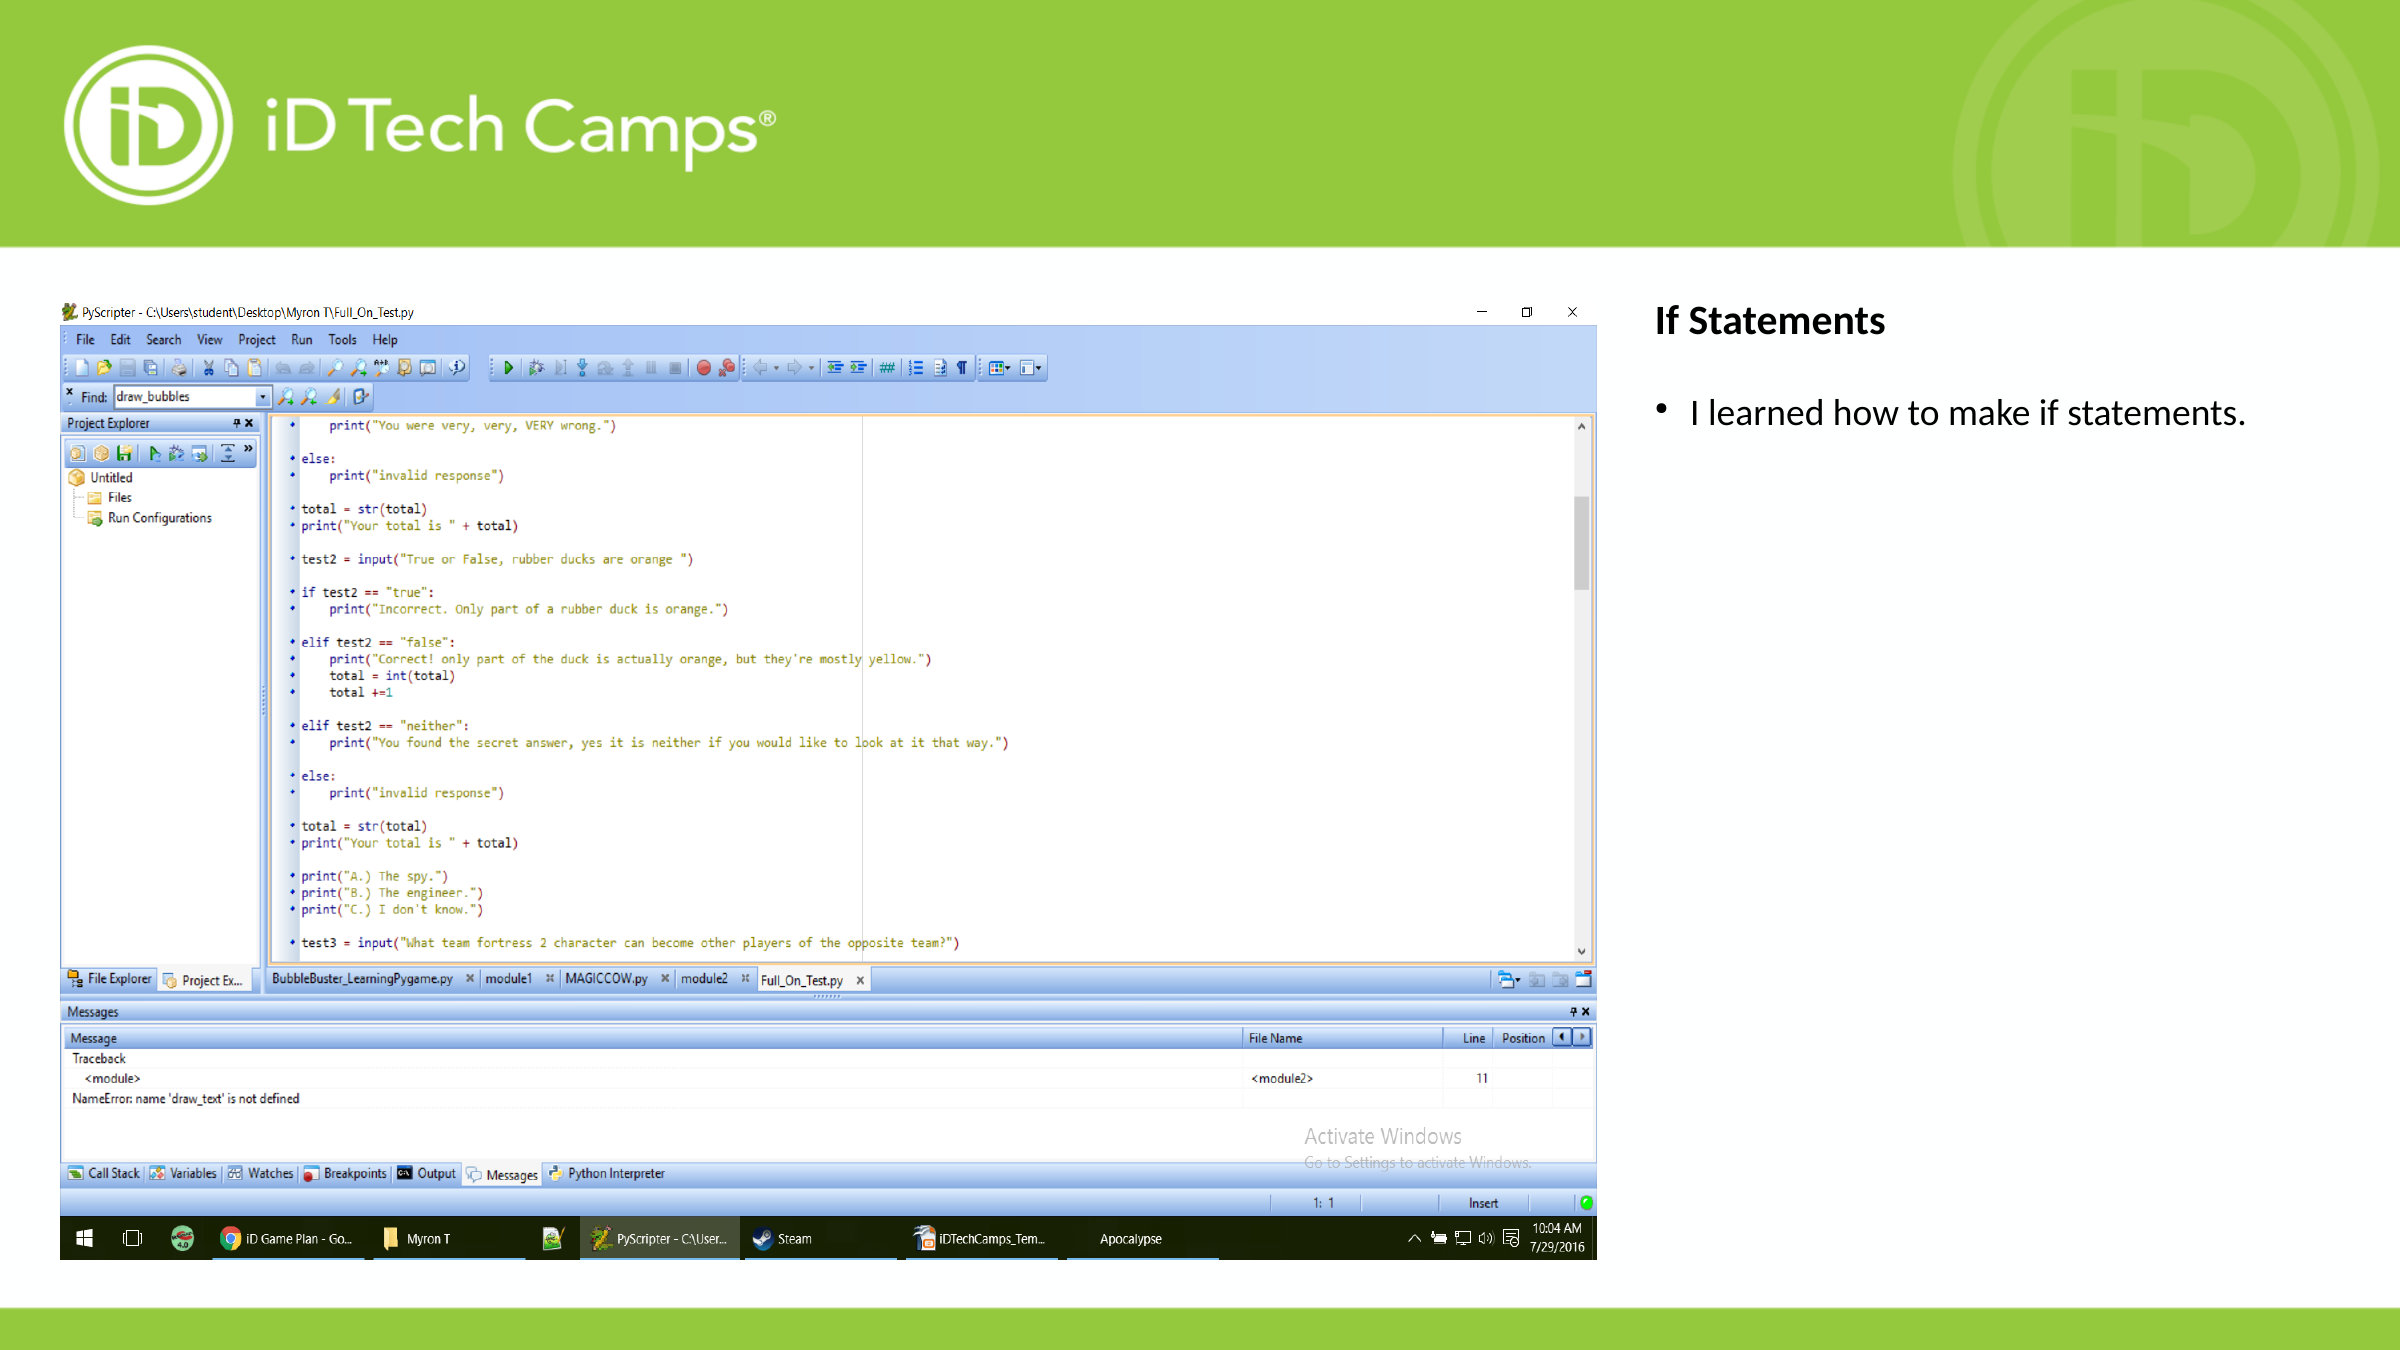

If Statements
I learned how to make if statements.
Replace this image with your own screenshot. Then delete this text.
To replace image: Right click and choose “Change Picture”.